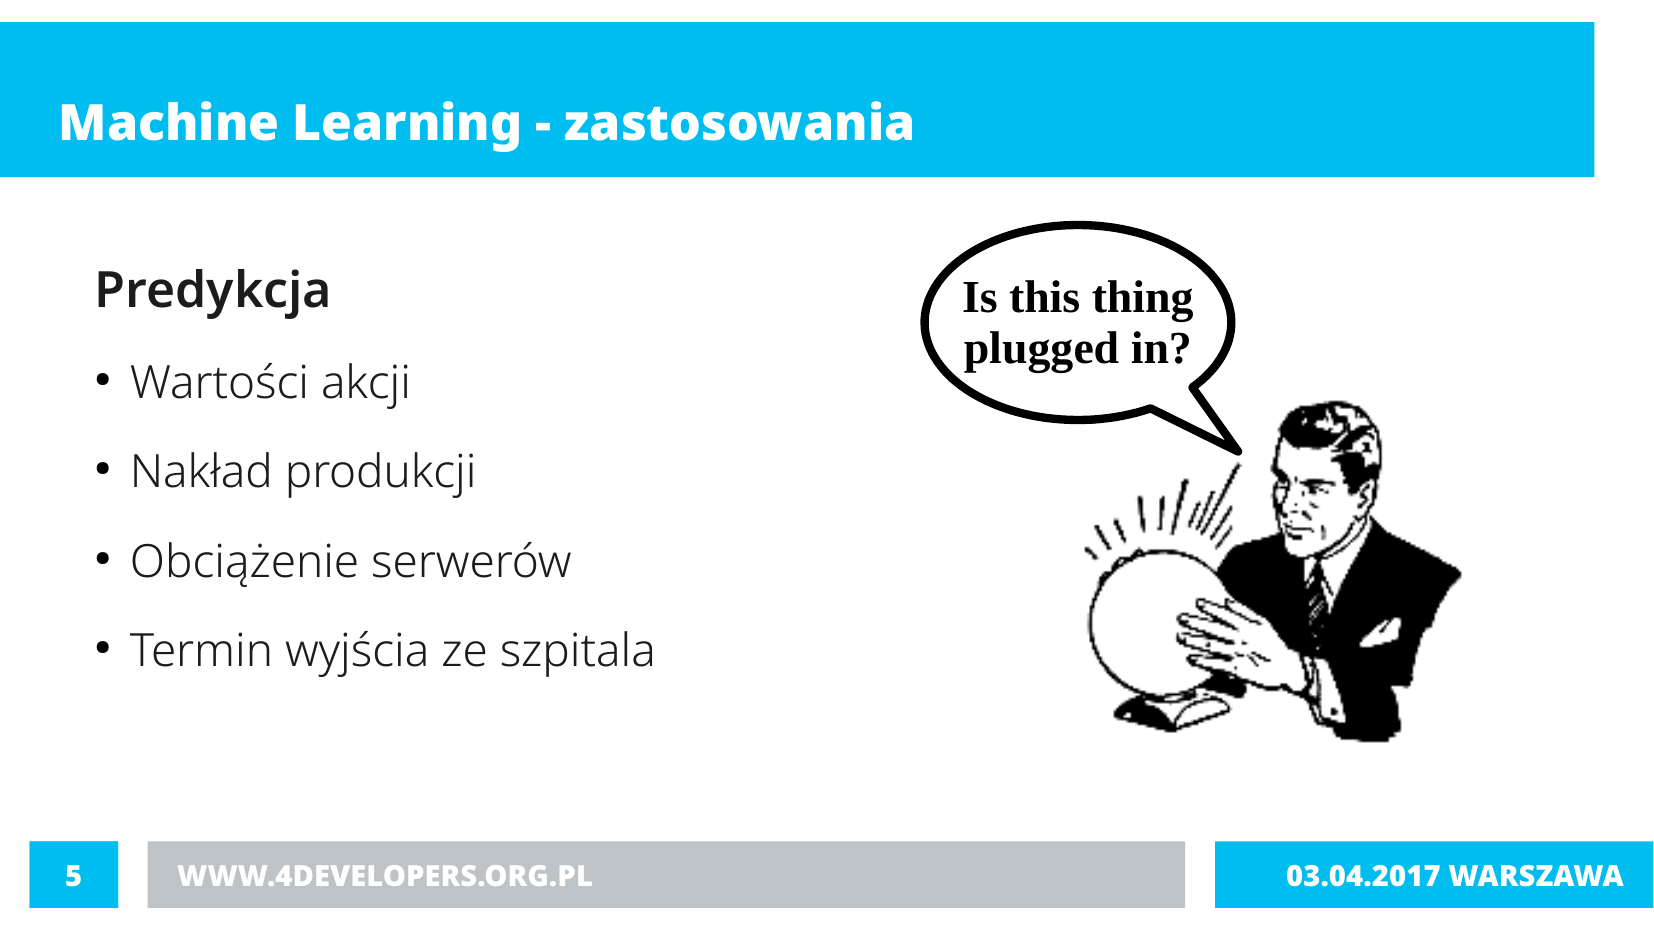

# Machine Learning - zastosowania
Is this thing
plugged in?
Predykcja
Wartości akcji
Nakład produkcji
Obciążenie serwerów
Termin wyjścia ze szpitala
5
WWW.4DEVELOPERS.ORG.PL
03.04.2017 WARSZAWA